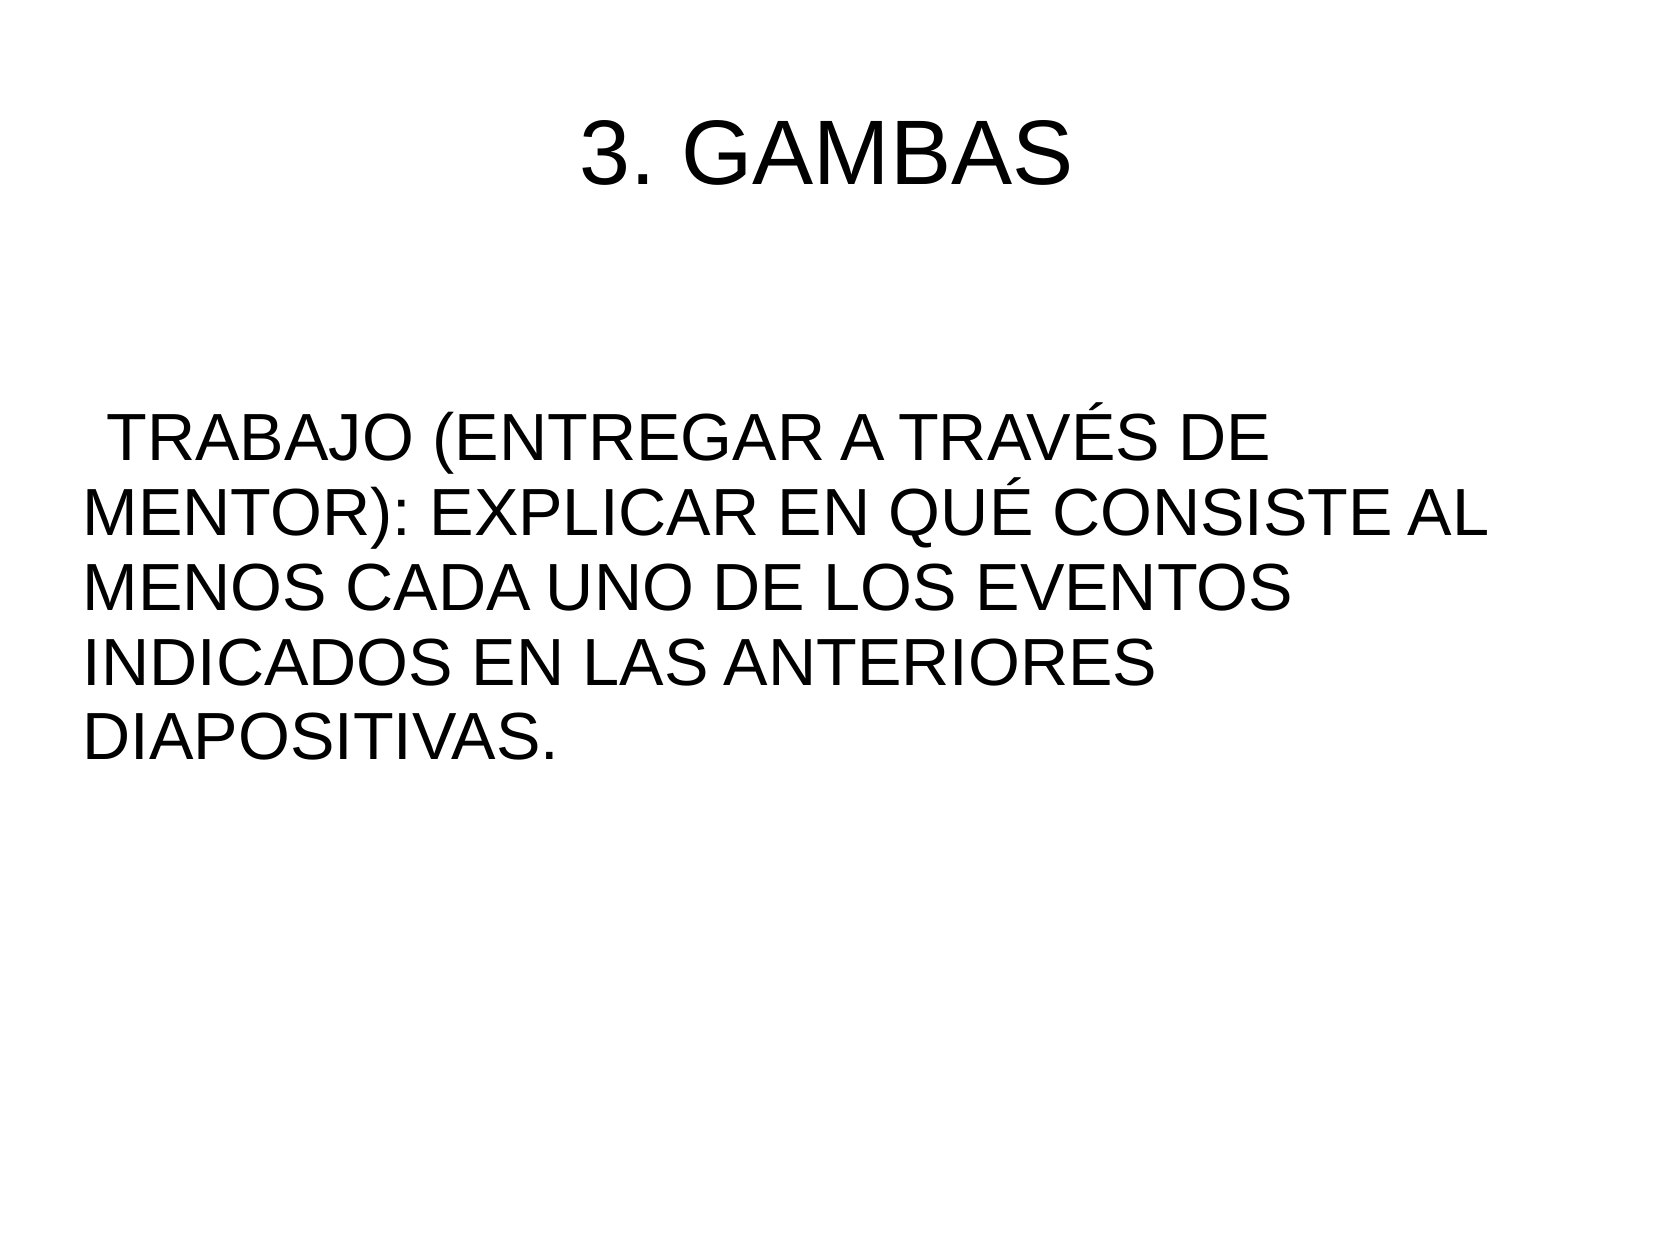

# 3. GAMBAS
TRABAJO (ENTREGAR A TRAVÉS DE MENTOR): EXPLICAR EN QUÉ CONSISTE AL MENOS CADA UNO DE LOS EVENTOS INDICADOS EN LAS ANTERIORES DIAPOSITIVAS.